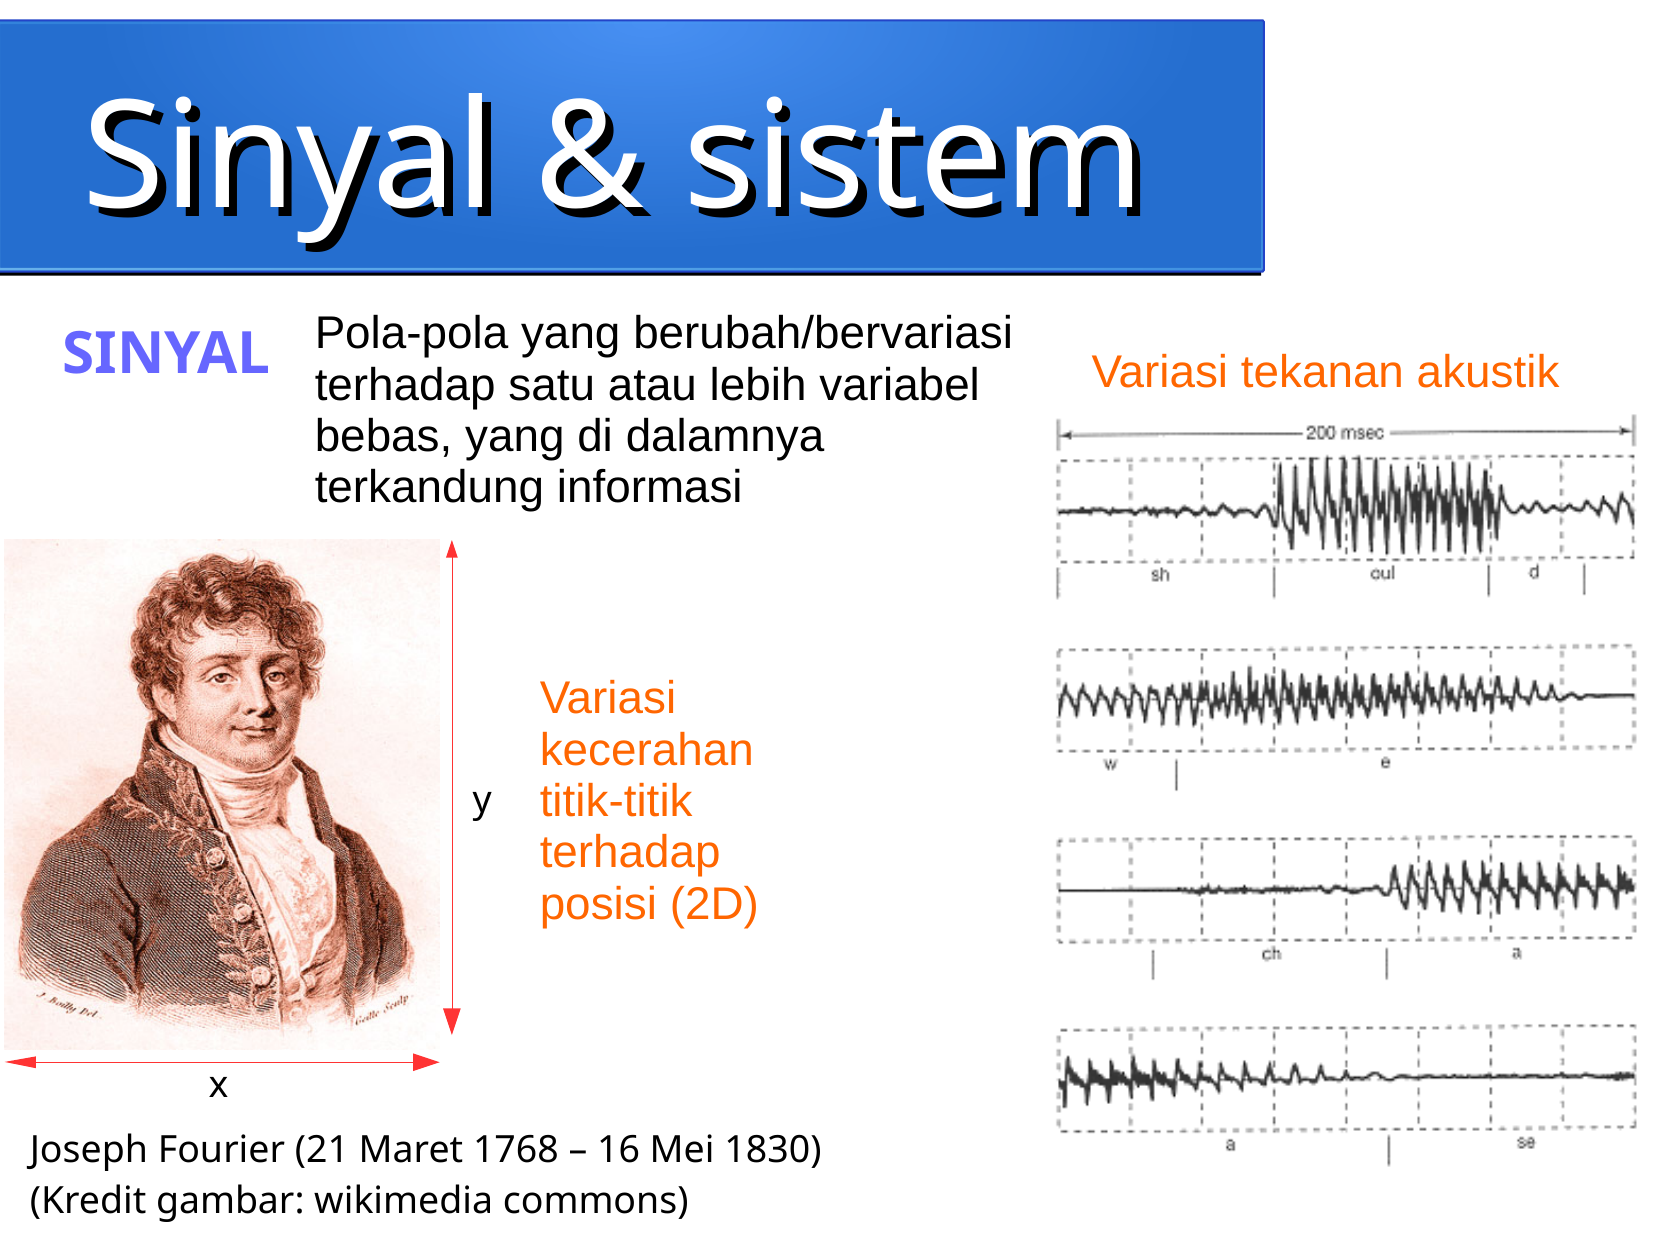

# Sinyal & sistem
Pola-pola yang berubah/bervariasi terhadap satu atau lebih variabel bebas, yang di dalamnya terkandung informasi
SINYAL
Variasi tekanan akustik
Variasi kecerahan titik-titik terhadap posisi (2D)
y
x
Joseph Fourier (21 Maret 1768 – 16 Mei 1830)
(Kredit gambar: wikimedia commons)